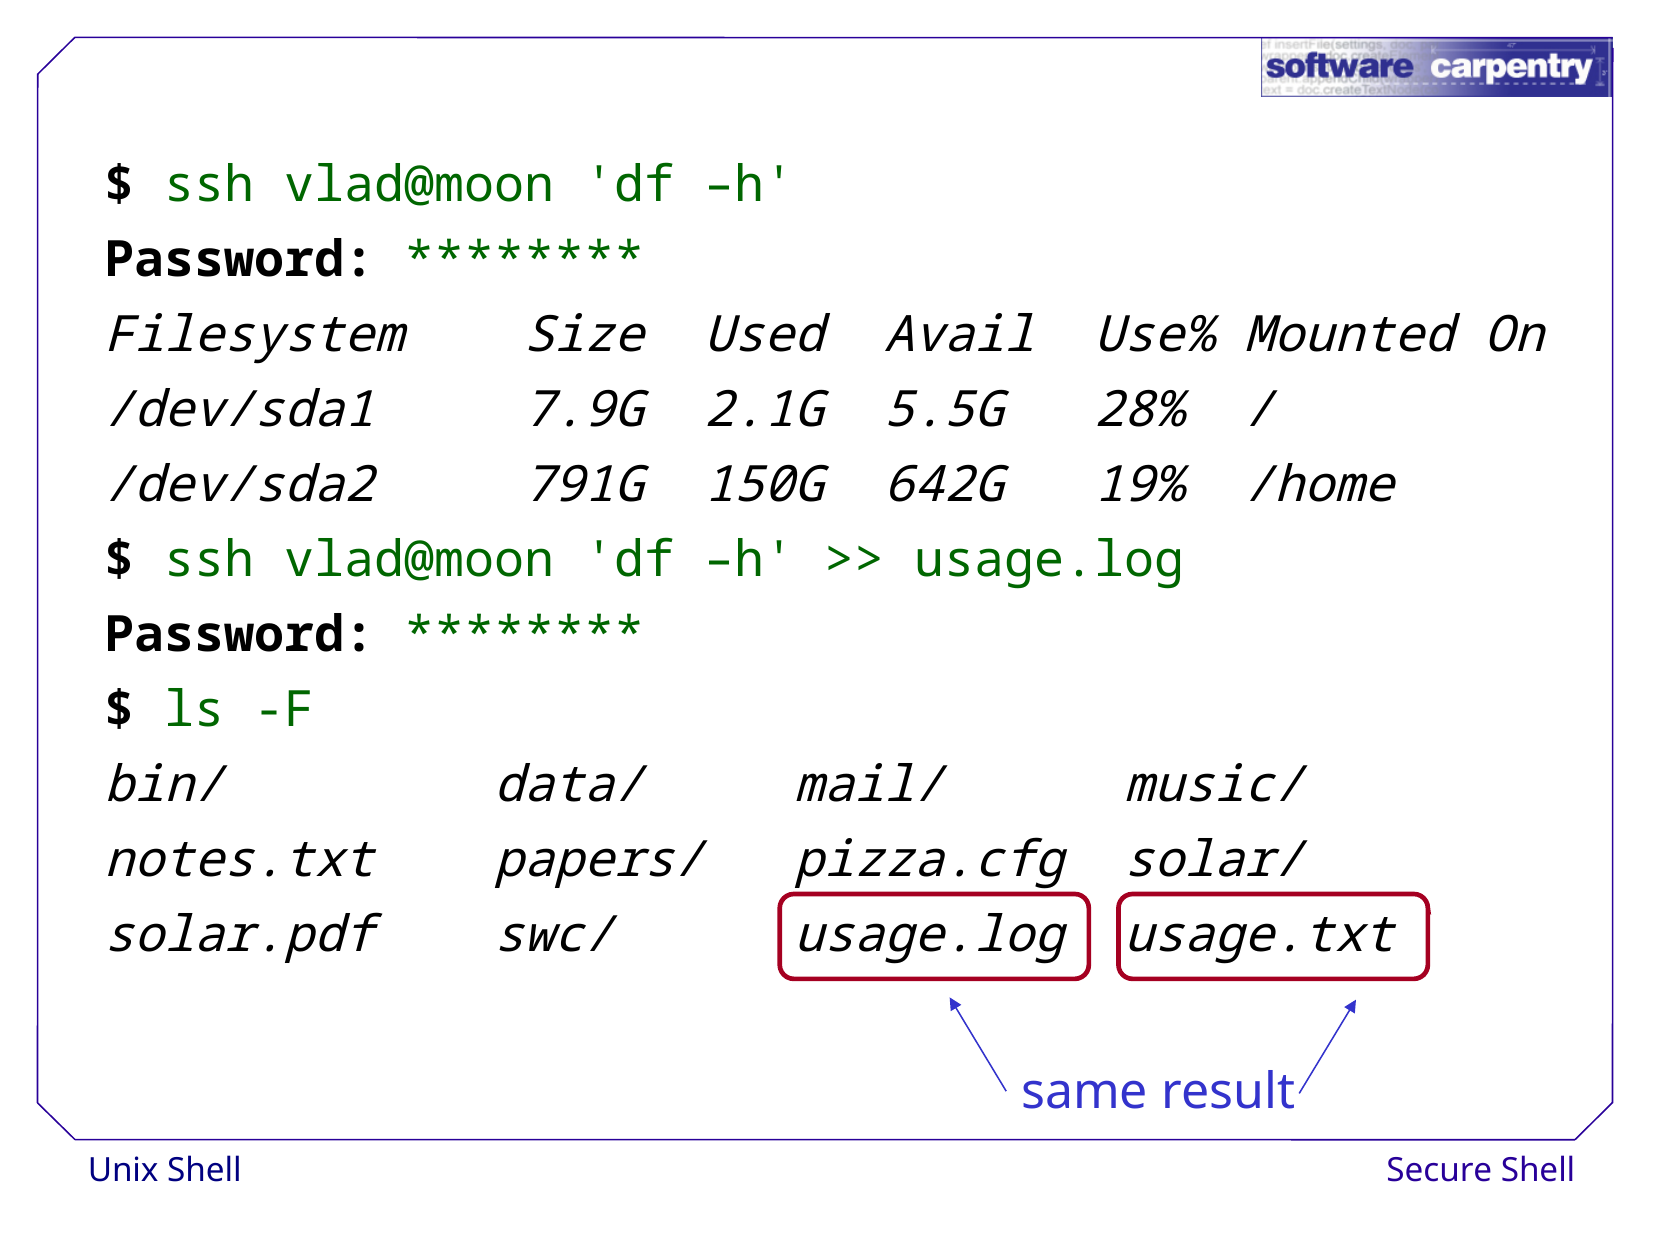

$ ssh vlad@moon 'df –h'
Password: ********
Filesystem Size Used Avail Use% Mounted On
/dev/sda1 7.9G 2.1G 5.5G 28% /
/dev/sda2 791G 150G 642G 19% /home
$ ssh vlad@moon 'df –h' >> usage.log
Password: ********
$ ls -F
bin/ data/ mail/ music/
notes.txt papers/ pizza.cfg solar/
solar.pdf swc/ usage.log usage.txt
same result